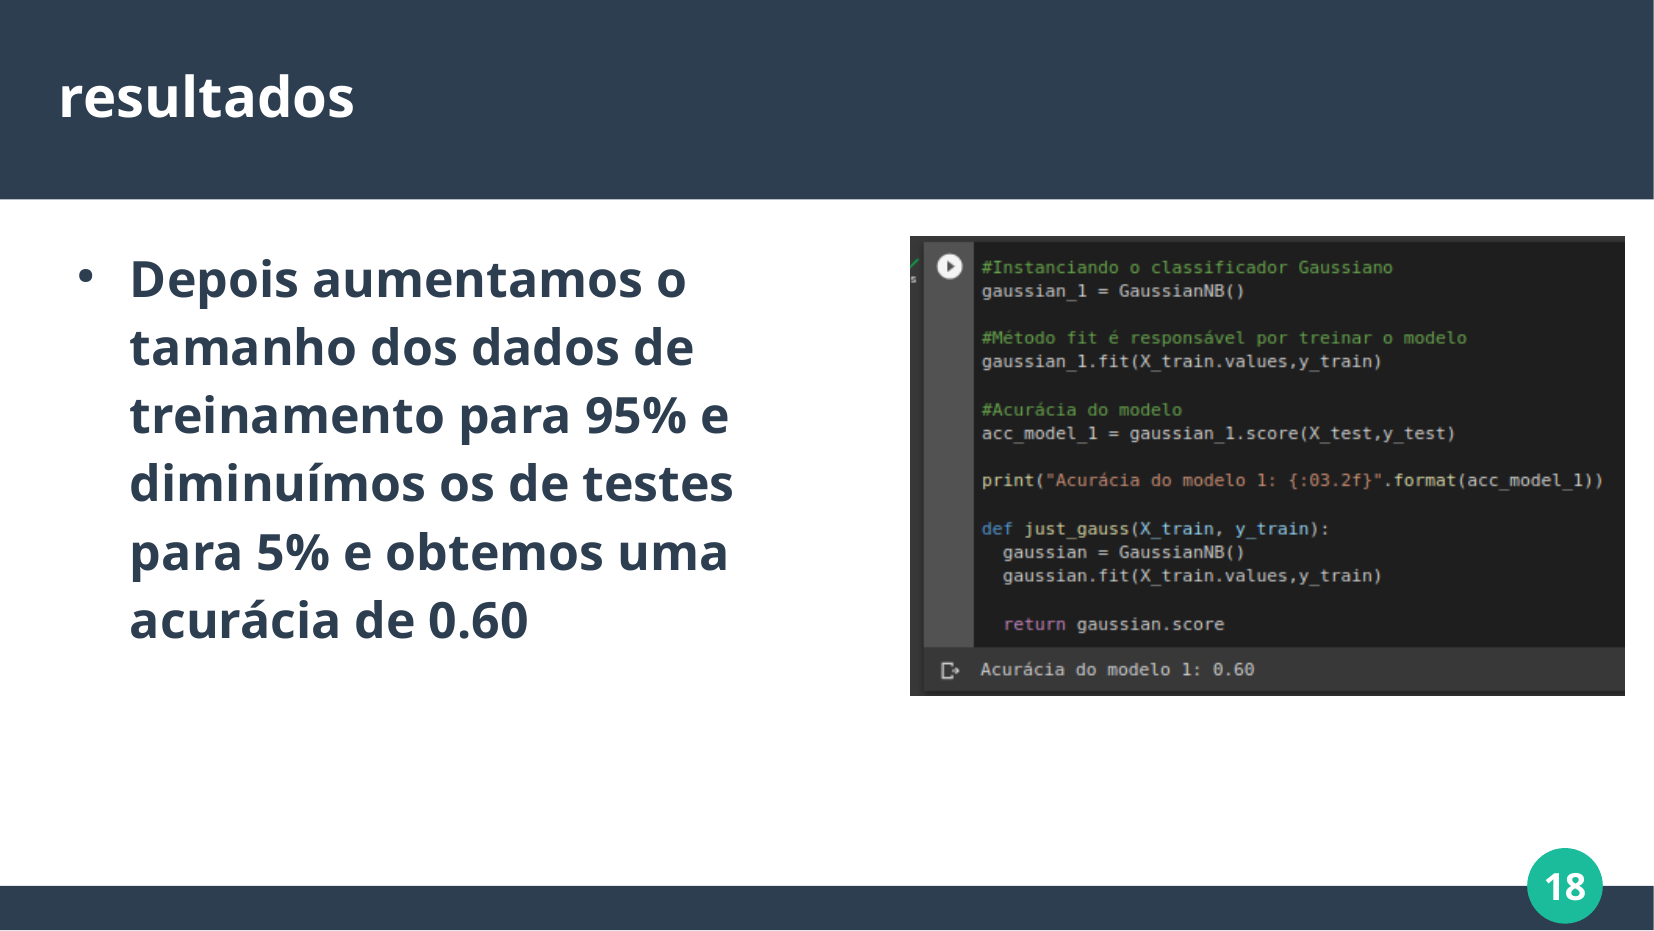

# resultados
Depois aumentamos o tamanho dos dados de treinamento para 95% e diminuímos os de testes para 5% e obtemos uma acurácia de 0.60